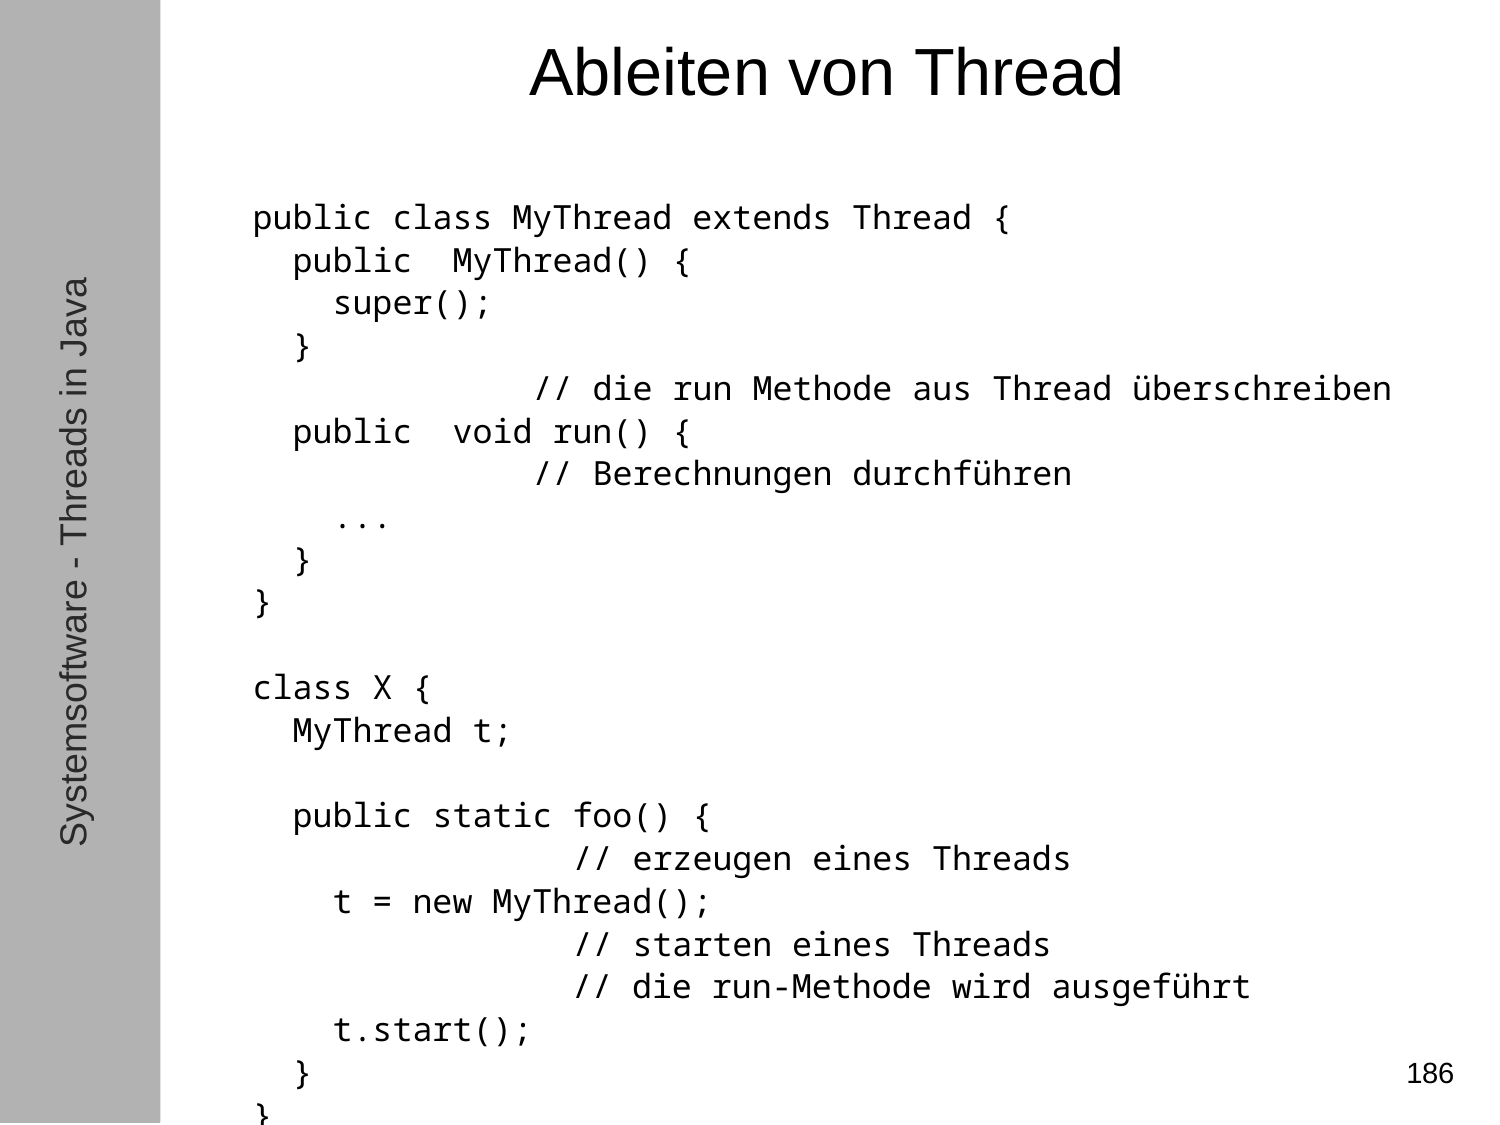

Ableiten von Thread
public class MyThread extends Thread {
 public MyThread() {
 super();
 }
 // die run Methode aus Thread überschreiben
 public void run() {
 // Berechnungen durchführen
 ...
 }
}
class X {
 MyThread t;
 public static foo() {
 // erzeugen eines Threads
 t = new MyThread();
 // starten eines Threads
					// die run-Methode wird ausgeführt
 t.start();
 }
}
Systemsoftware - Threads in Java